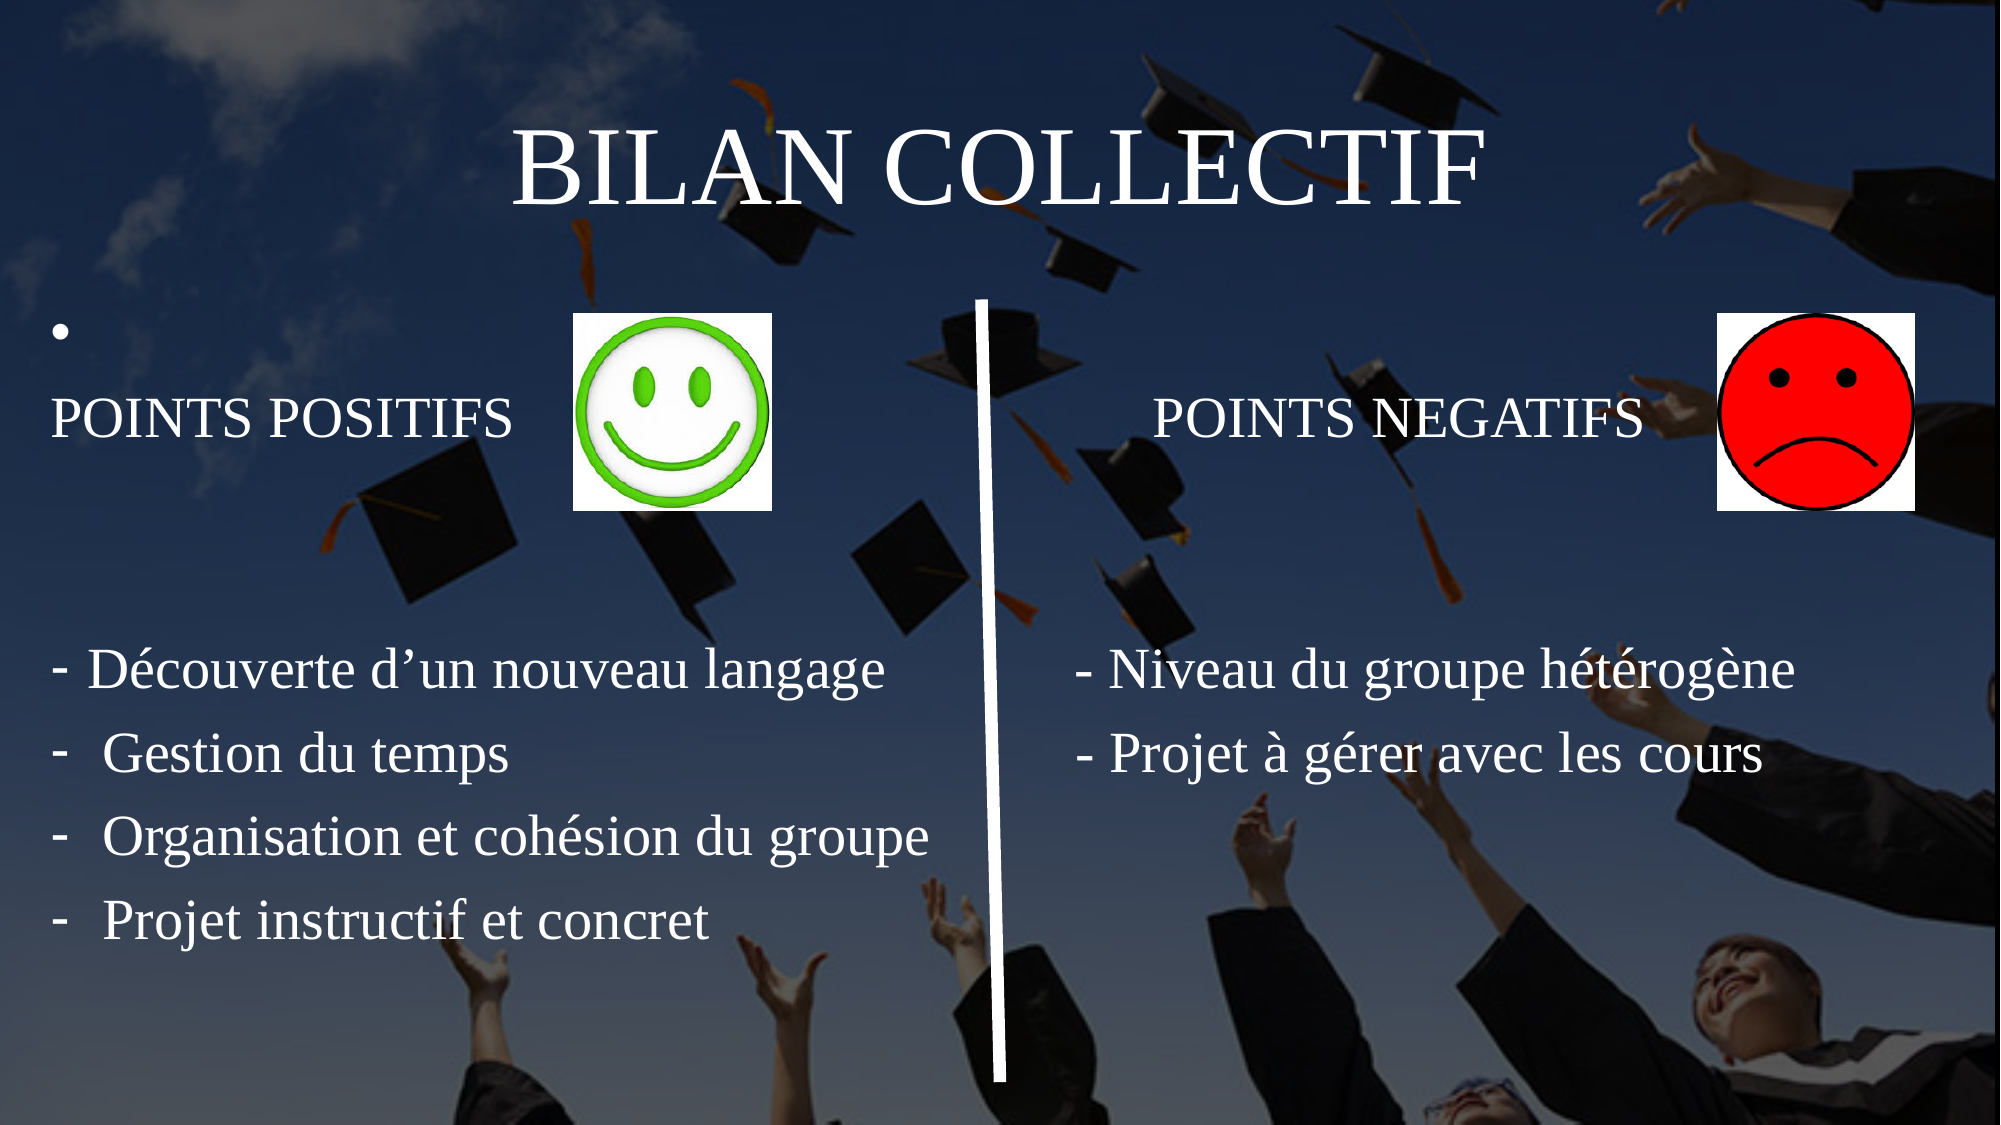

# BILAN COLLECTIF
POINTS POSITIFS POINTS NEGATIFS
Découverte d’un nouveau langage - Niveau du groupe hétérogène
 Gestion du temps - Projet à gérer avec les cours
 Organisation et cohésion du groupe
 Projet instructif et concret